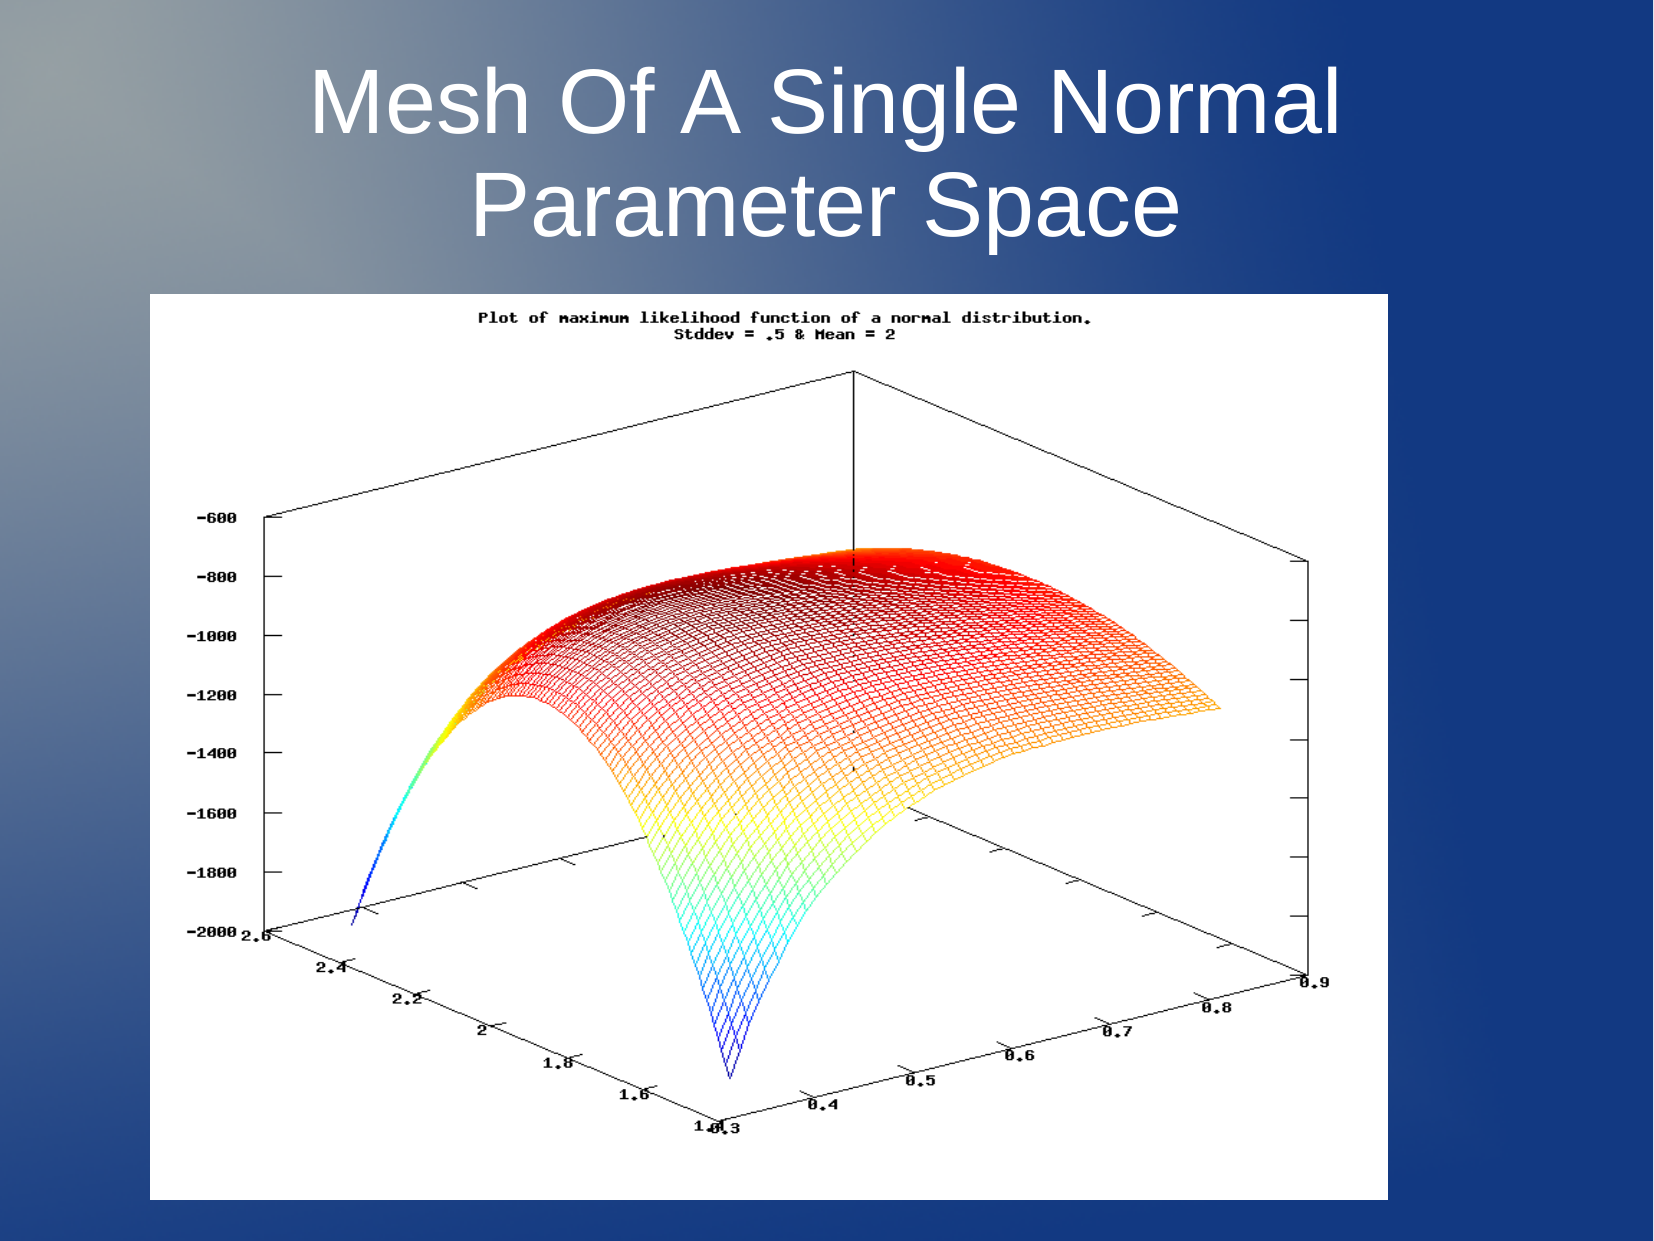

# Mesh Of A Single Normal Parameter Space